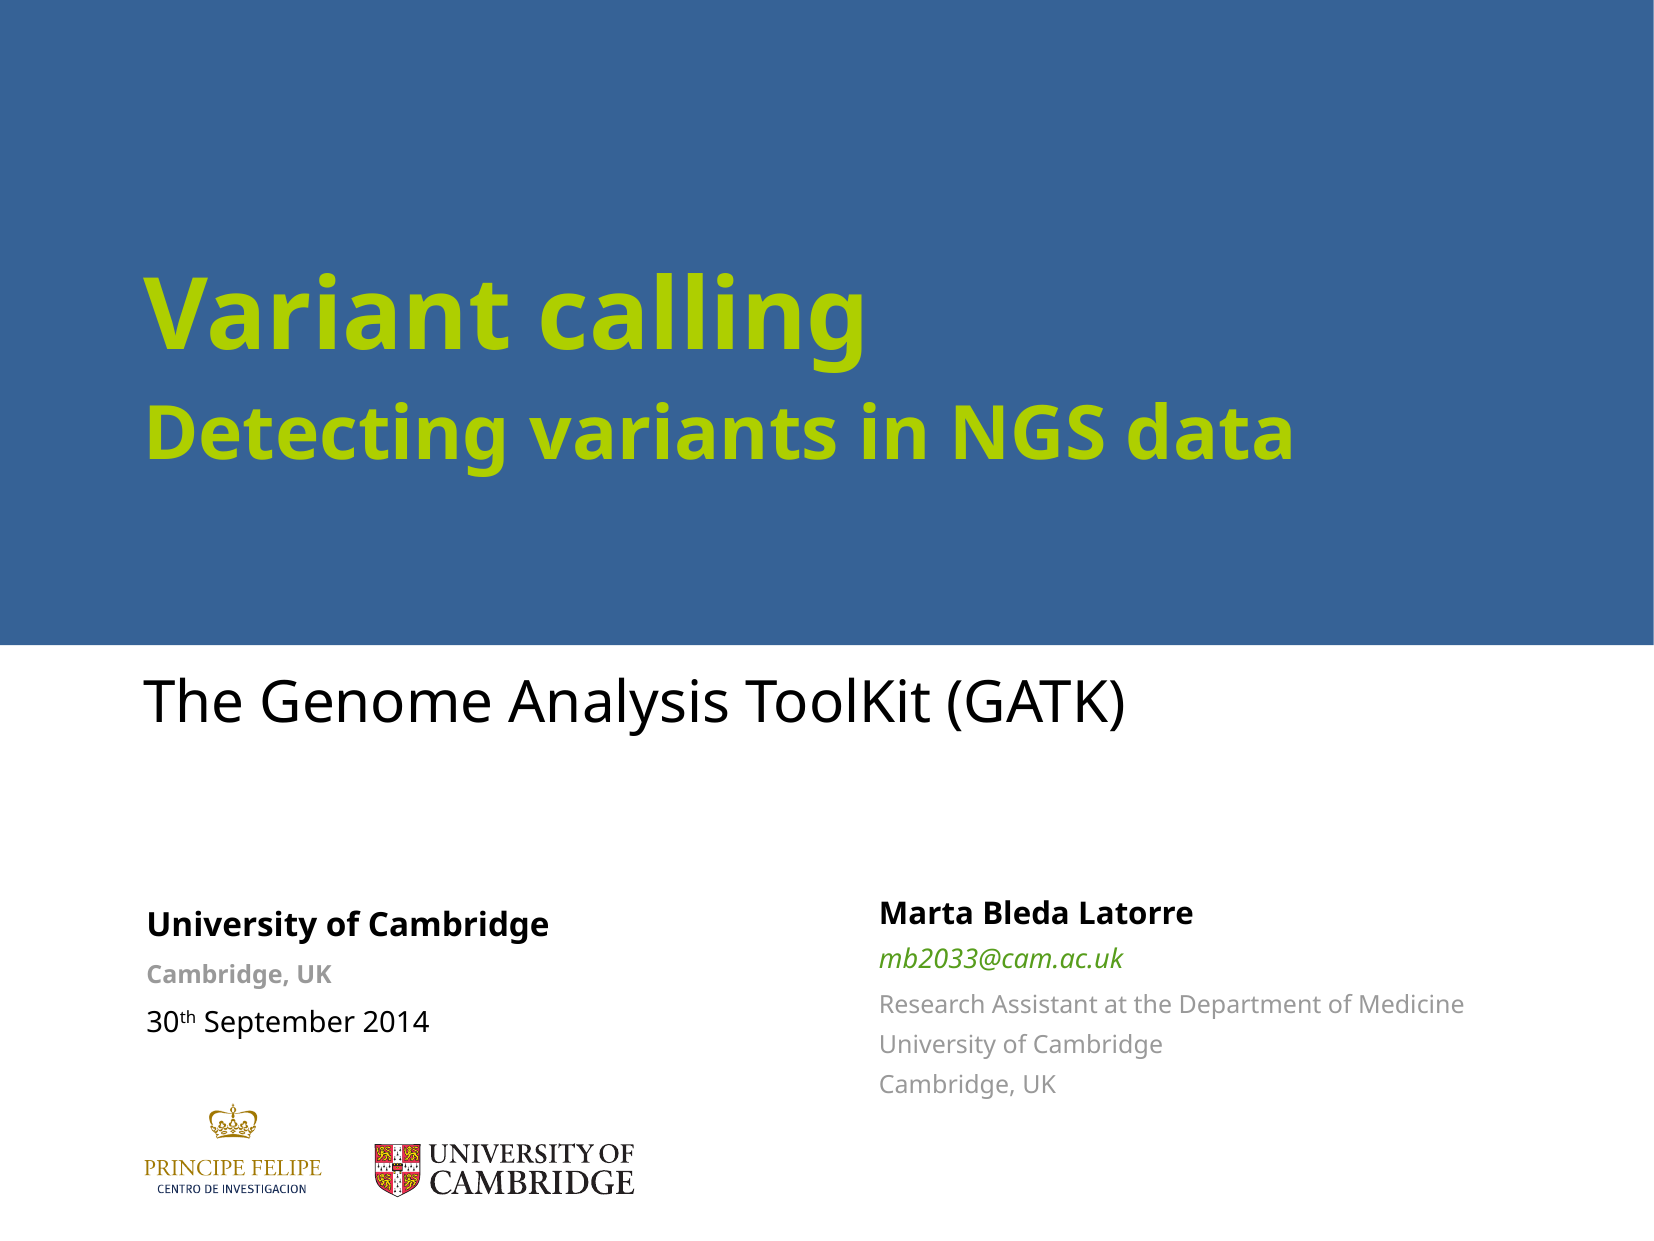

# Variant calling Detecting variants in NGS data
The Genome Analysis ToolKit (GATK)
University of Cambridge
Cambridge, UK
30th September 2014